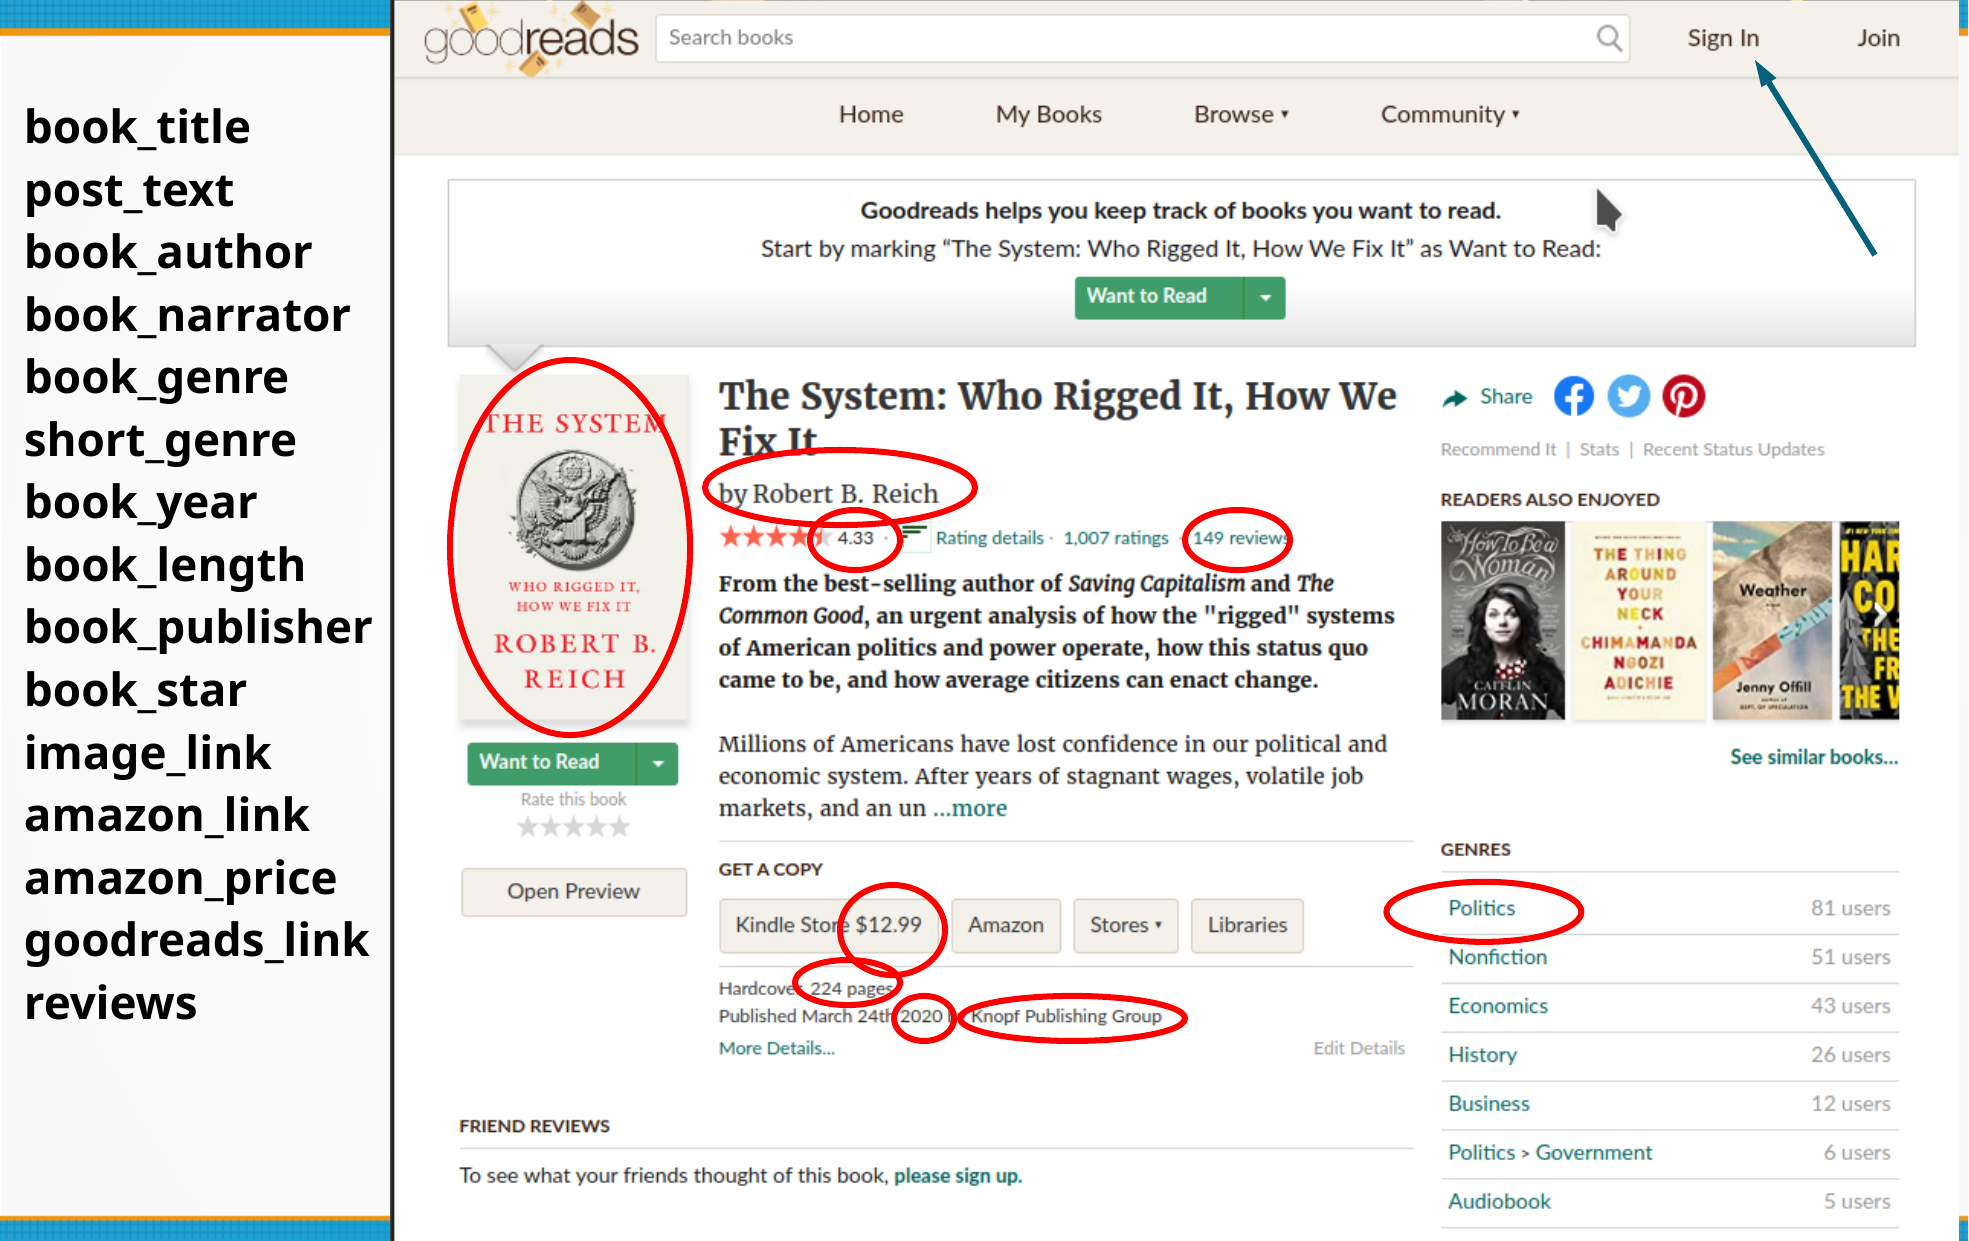

book_title
post_text
book_author
book_narrator
book_genre
short_genre
book_year
book_length
book_publisher
book_star
image_link
amazon_link
amazon_price
goodreads_link
reviews
#